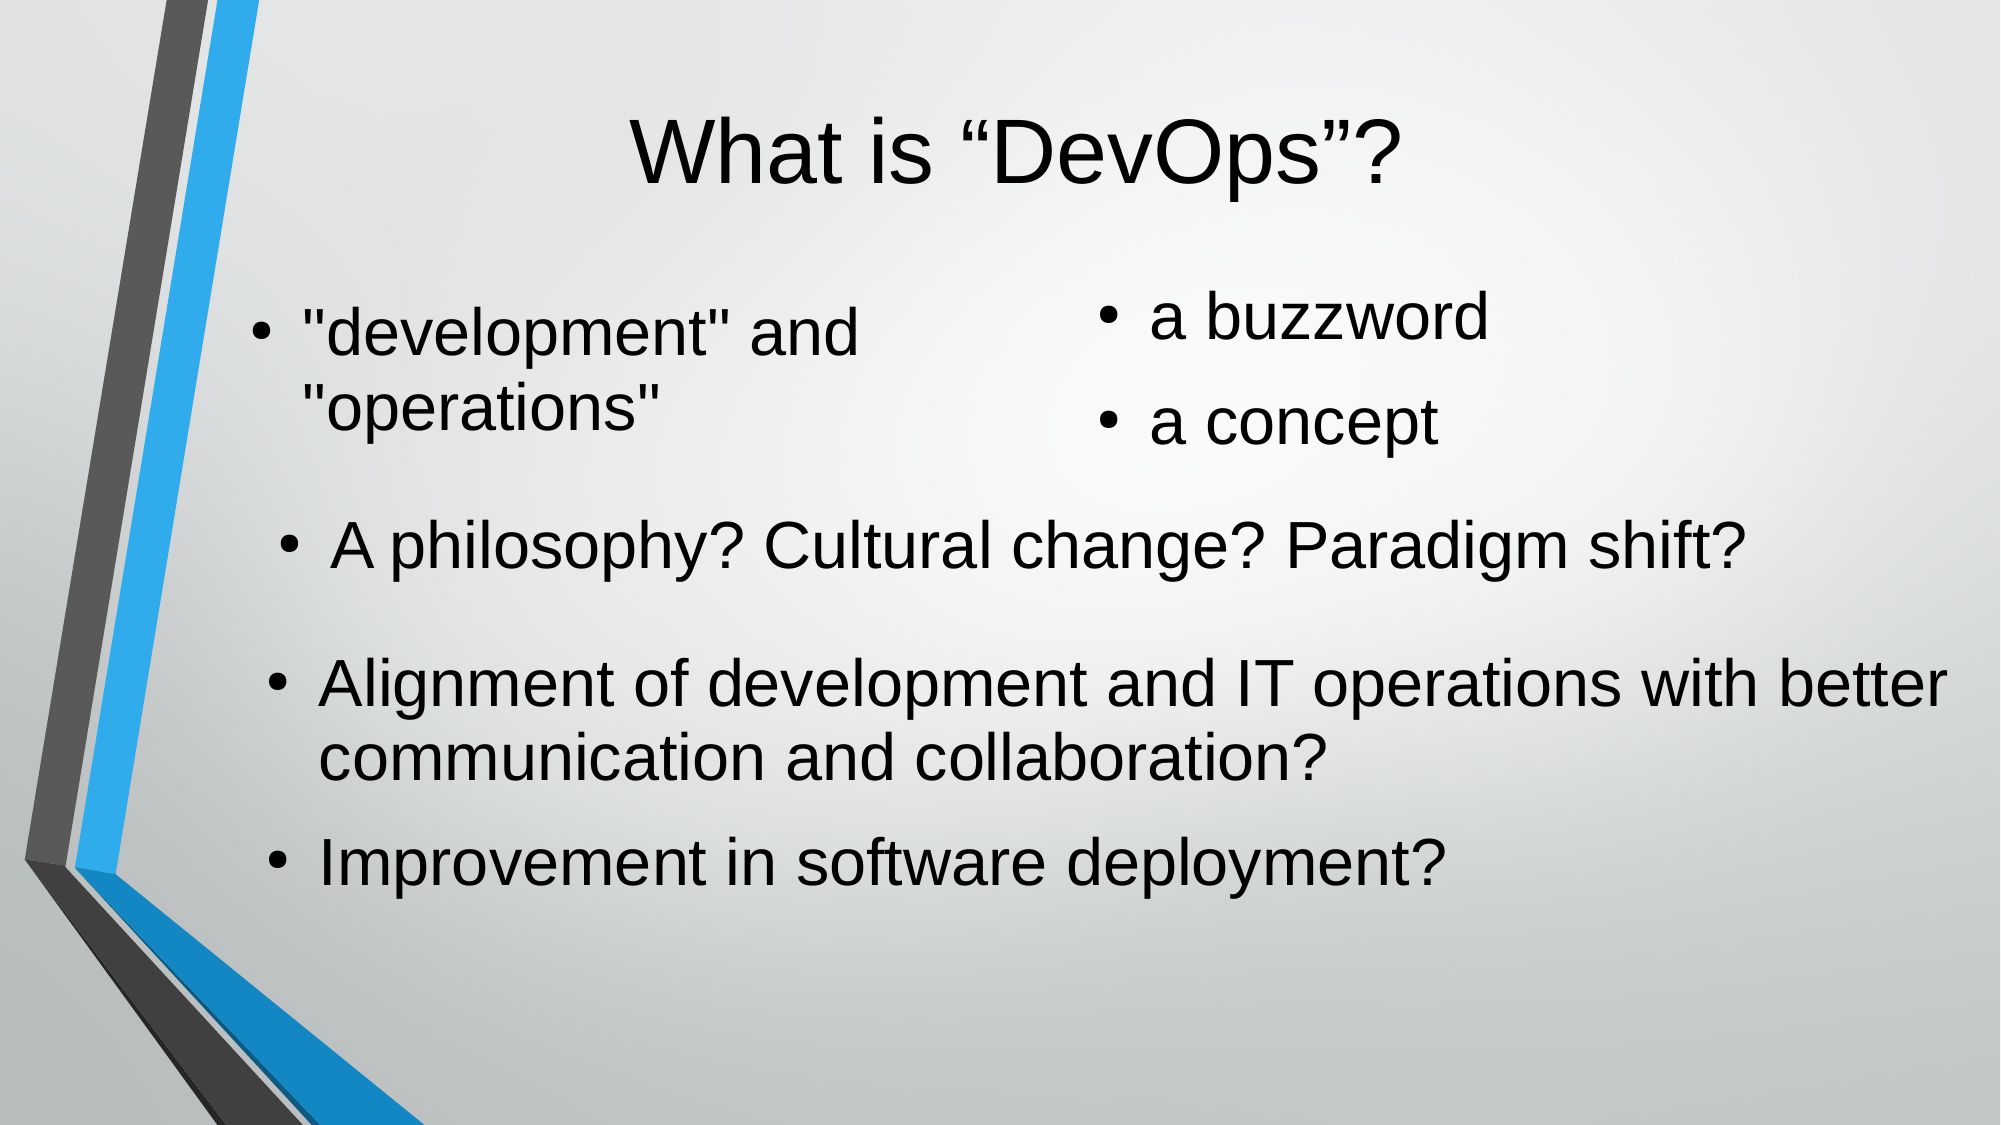

# What is “DevOps”?
a buzzword
a concept
"development" and "operations"
A philosophy? Cultural change? Paradigm shift?
Alignment of development and IT operations with better communication and collaboration?
Improvement in software deployment?